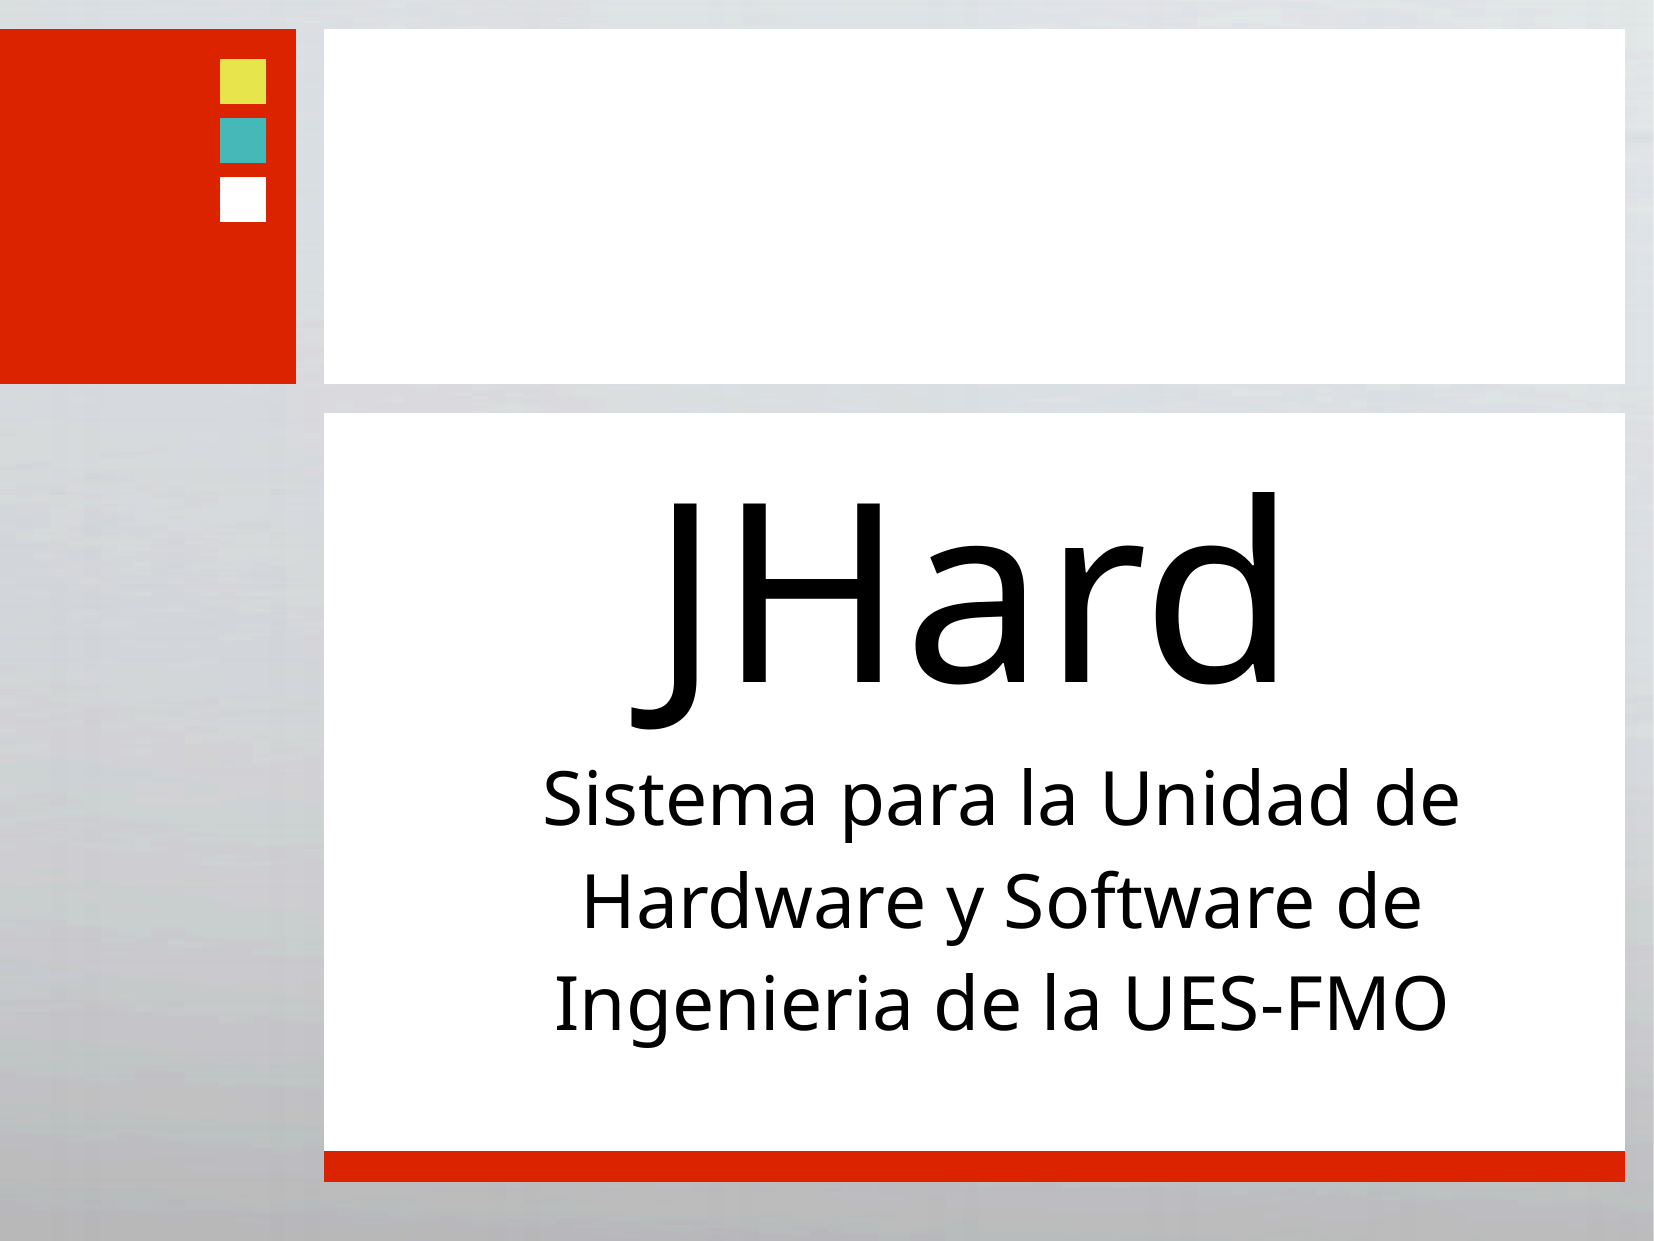

JHard
Sistema para la Unidad de Hardware y Software de Ingenieria de la UES-FMO